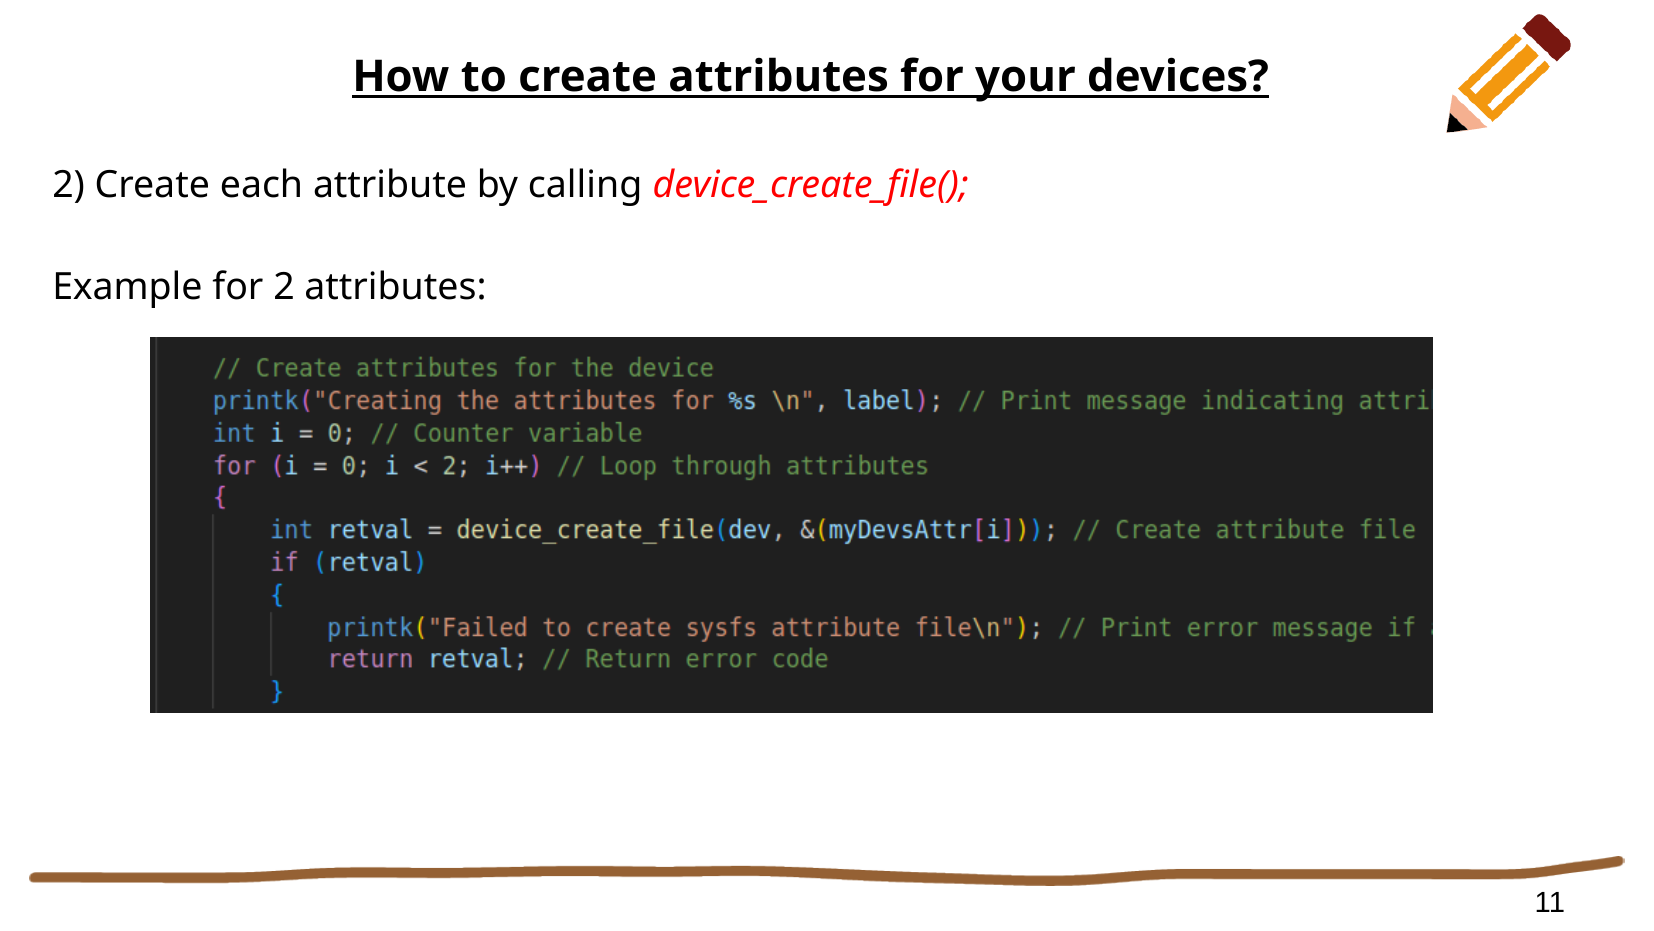

How to create attributes for your devices?
2) Create each attribute by calling device_create_file();
Example for 2 attributes:
11